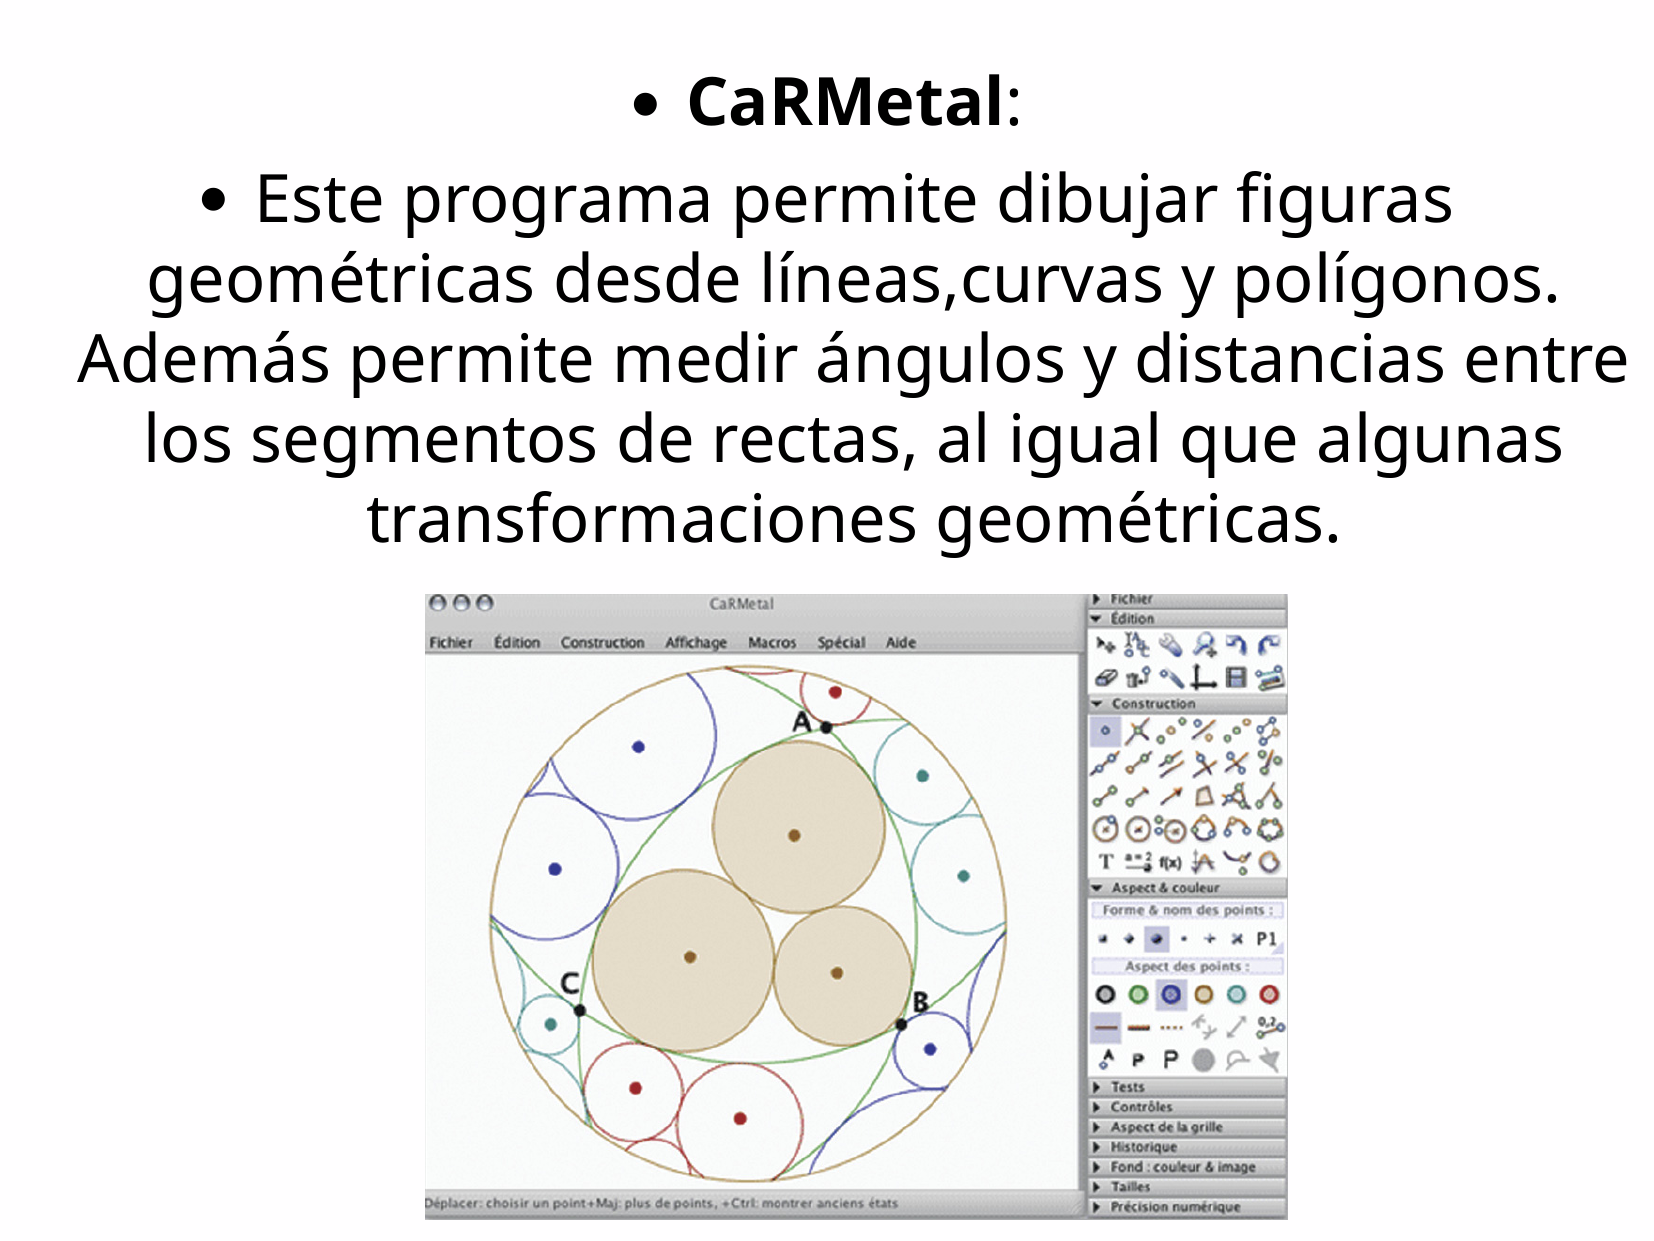

# CaRMetal:
Este programa permite dibujar figuras geométricas desde líneas,curvas y polígonos. Además permite medir ángulos y distancias entre los segmentos de rectas, al igual que algunas transformaciones geométricas.